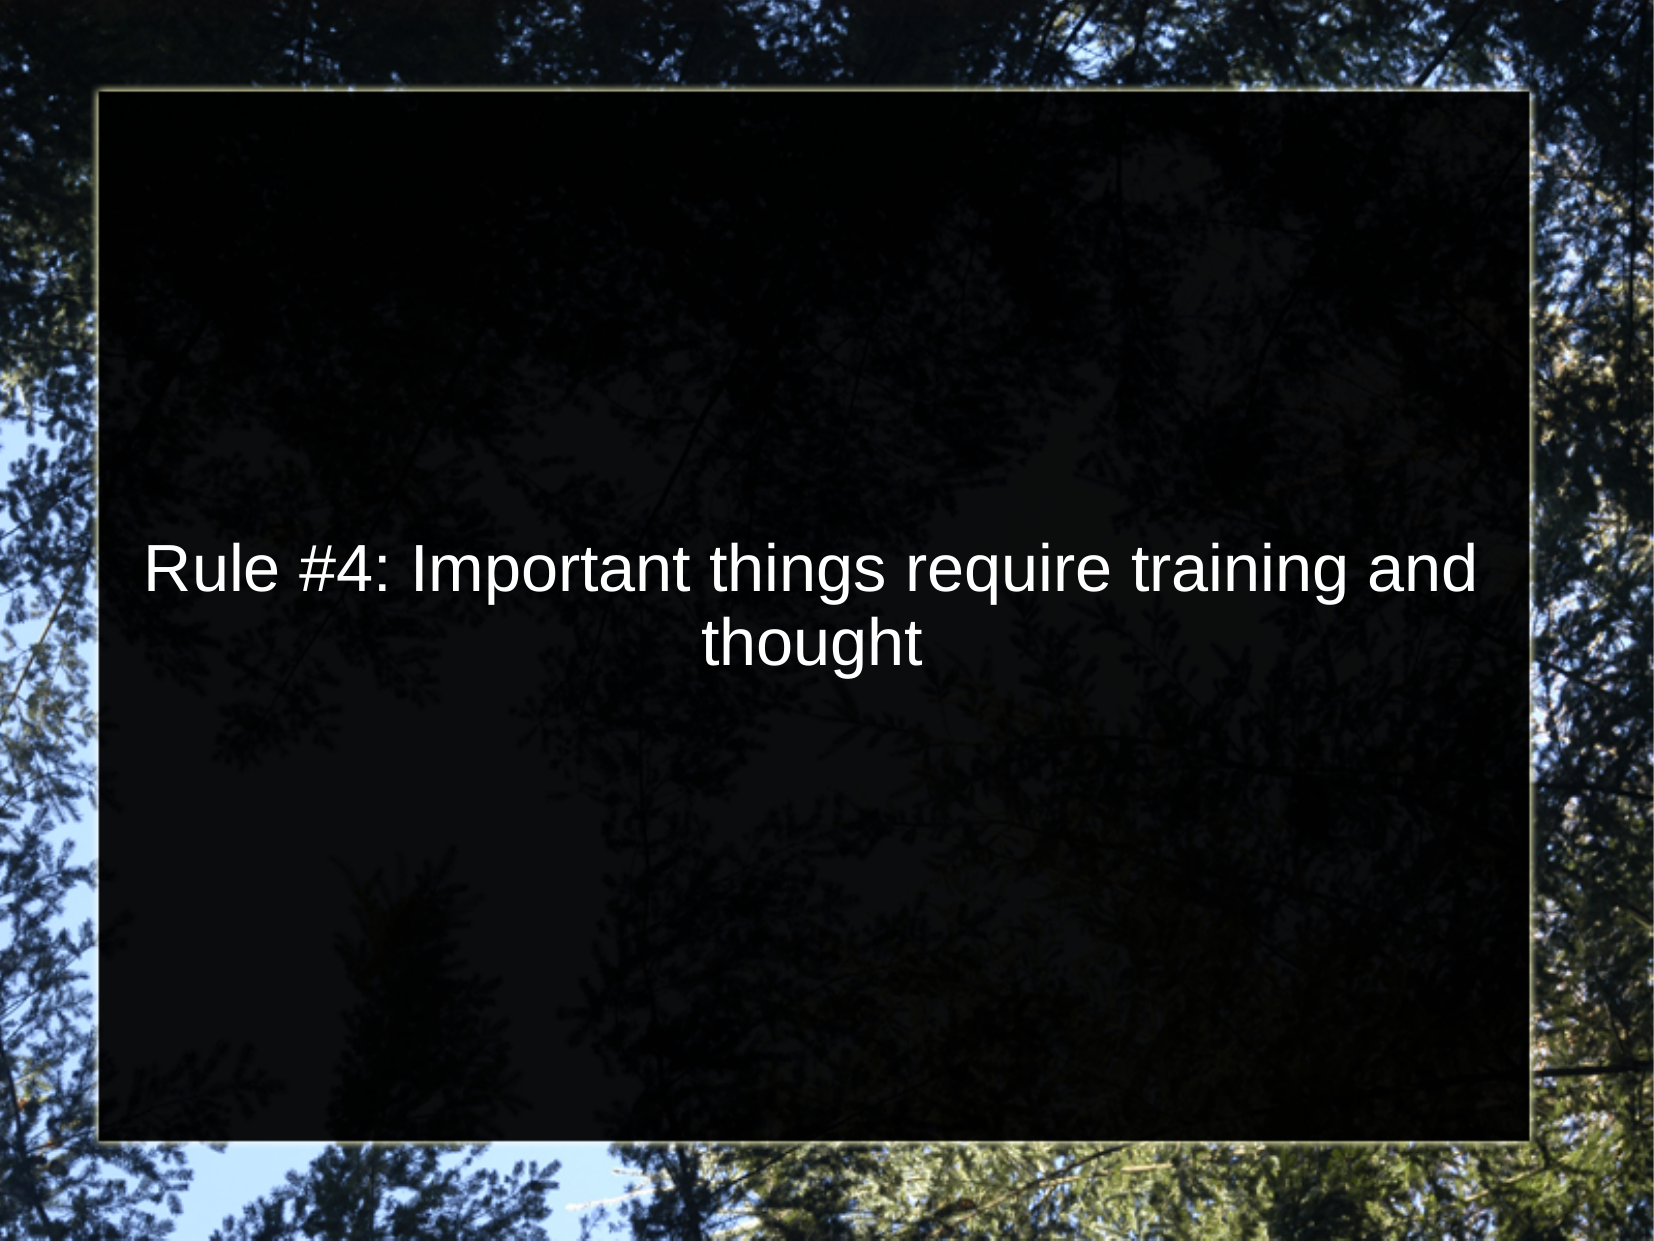

# Rule #4: Important things require training and thought